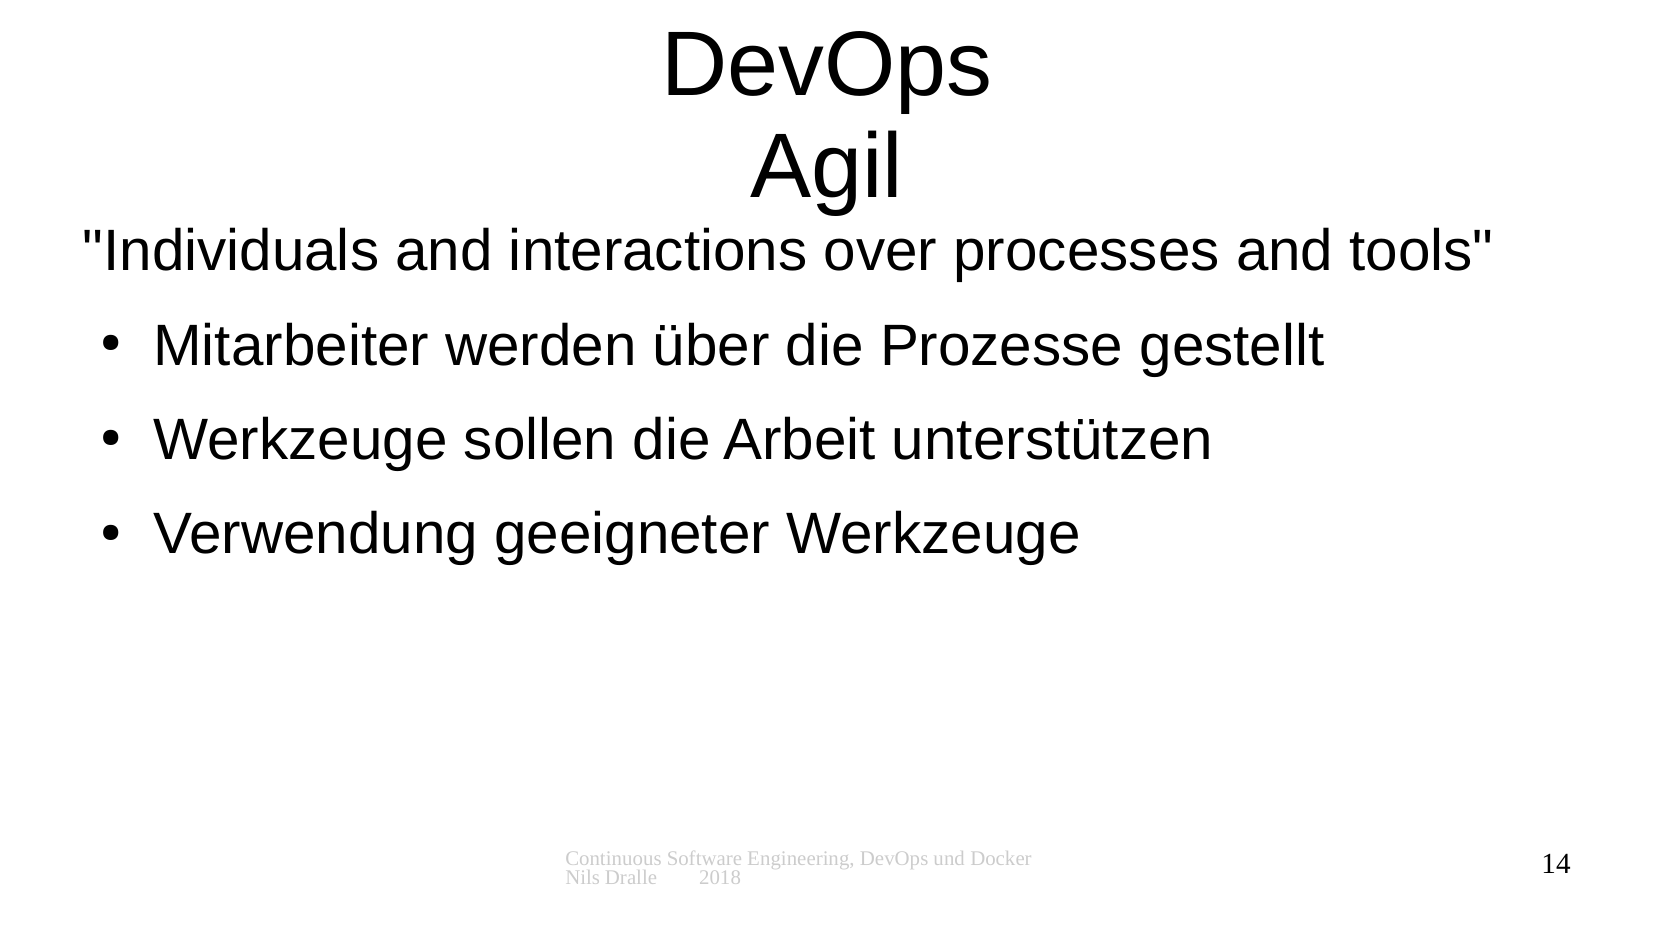

# DevOps Agil
"Individuals and interactions over processes and tools"
Mitarbeiter werden über die Prozesse gestellt
Werkzeuge sollen die Arbeit unterstützen
Verwendung geeigneter Werkzeuge
Continuous Software Engineering, DevOps und Docker Nils Dralle 2018
14